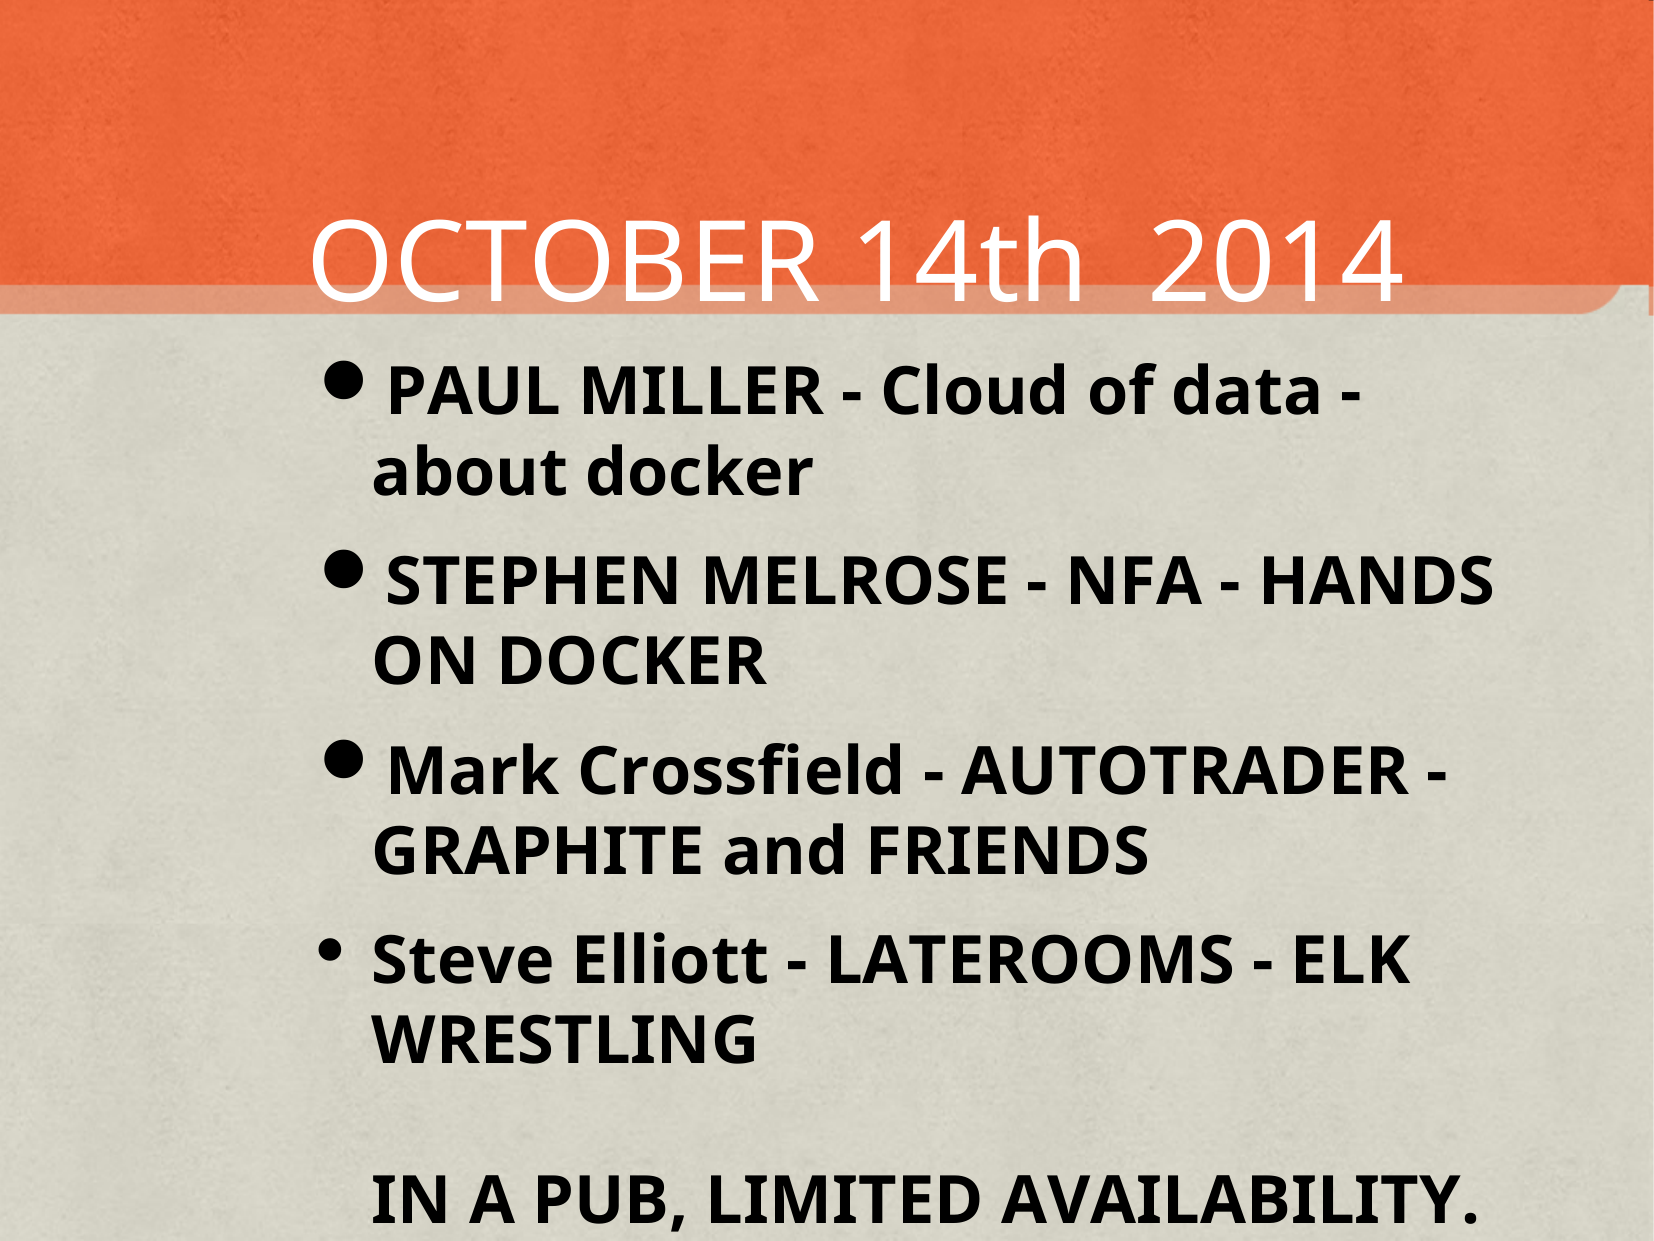

OCTOBER 14th 2014
PAUL MILLER - Cloud of data - about docker
STEPHEN MELROSE - NFA - HANDS ON DOCKER
Mark Crossfield - AUTOTRADER - GRAPHITE and FRIENDS
Steve Elliott - LATEROOMS - ELK WRESTLING
IN A PUB, LIMITED AVAILABILITY.